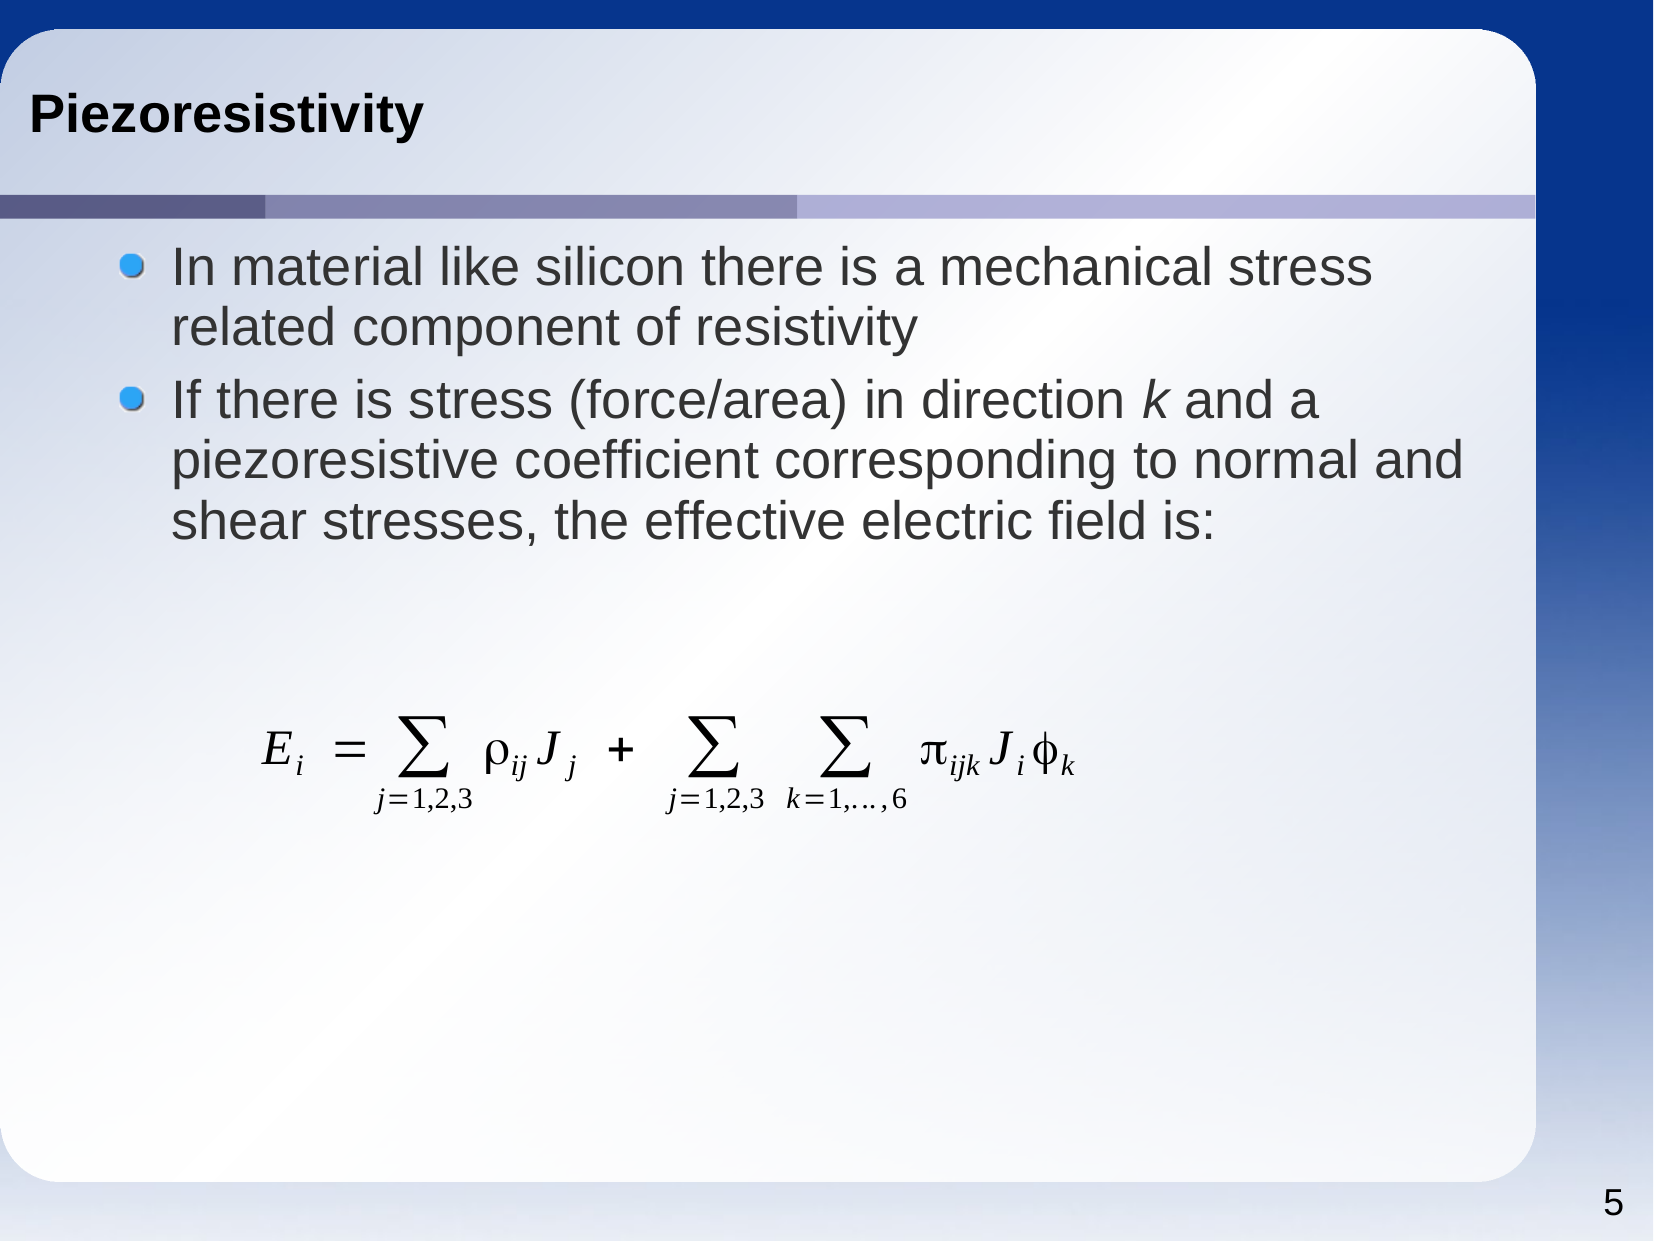

# Piezoresistivity
In material like silicon there is a mechanical stress related component of resistivity
If there is stress (force/area) in direction k and a piezoresistive coefficient corresponding to normal and shear stresses, the effective electric field is:
5